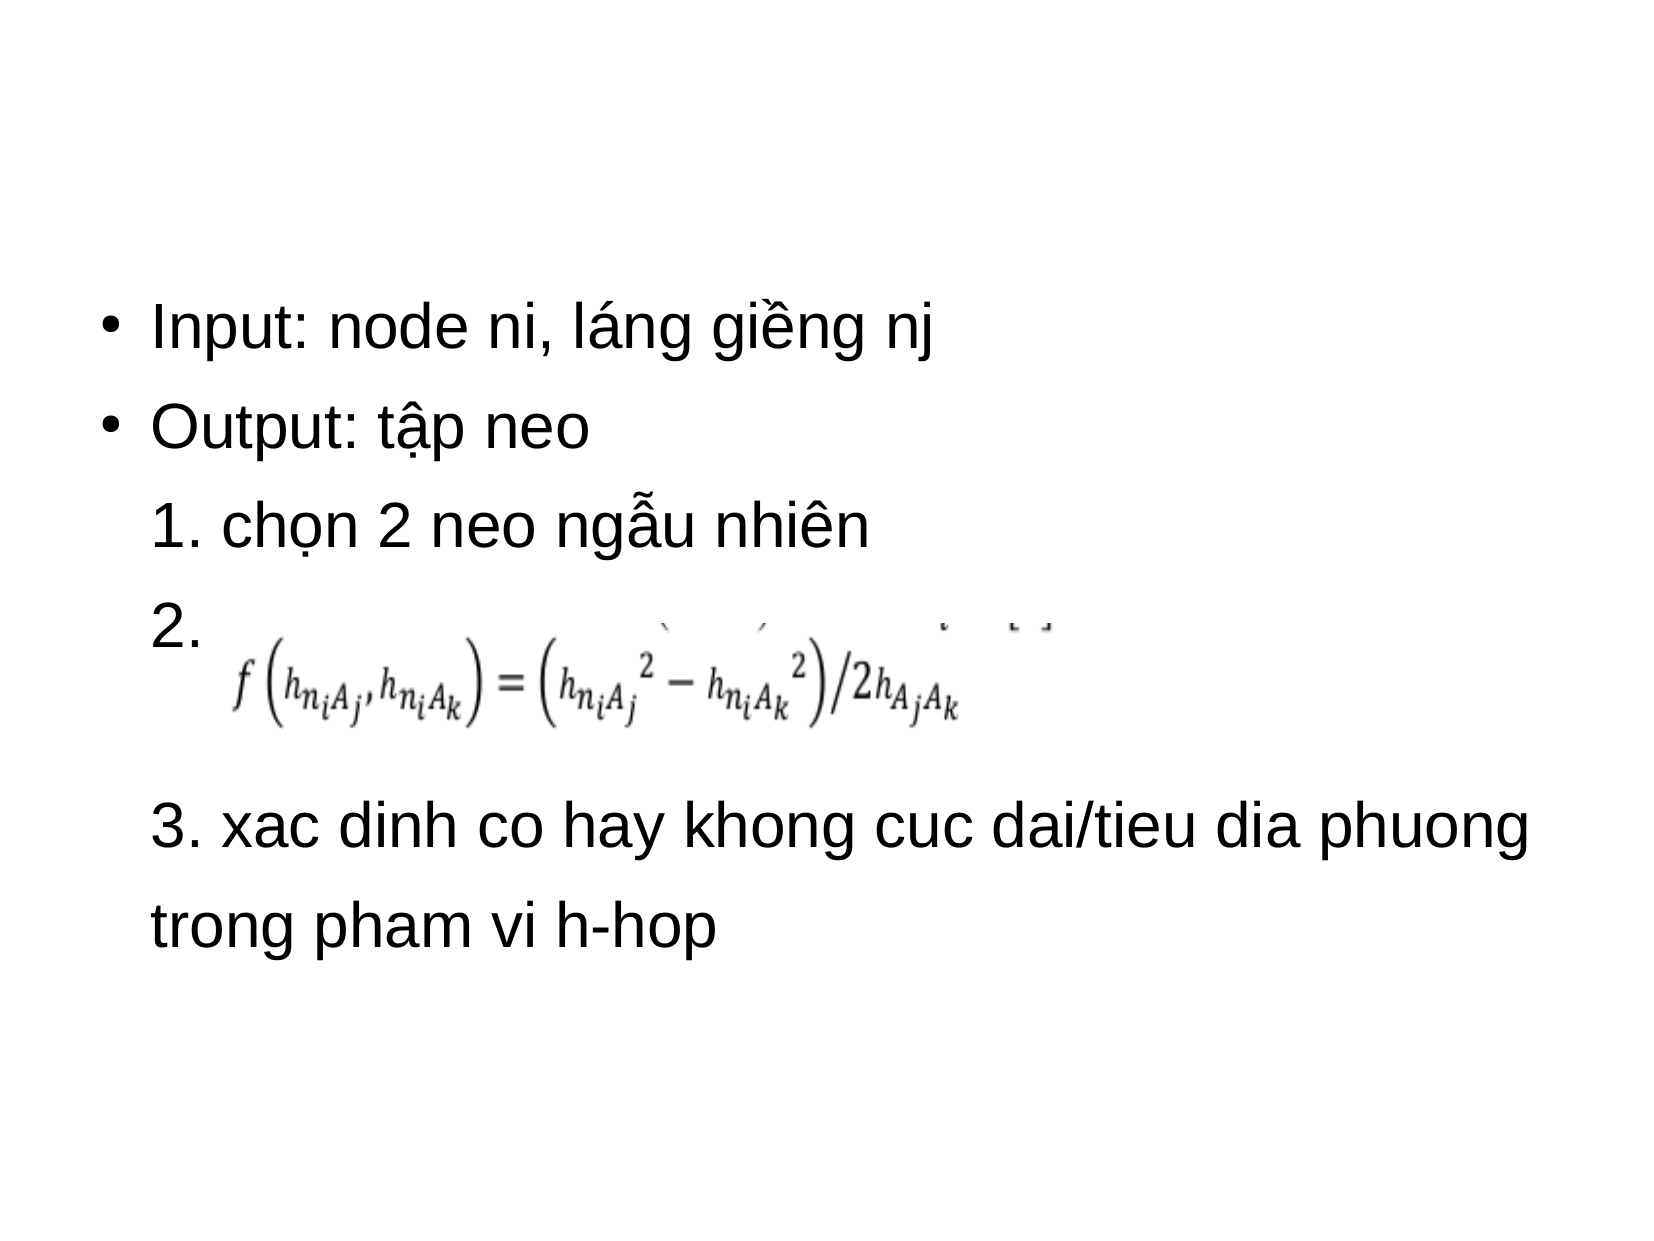

#
Input: node ni, láng giềng nj
Output: tập neo
1. chọn 2 neo ngẫu nhiên
2.
3. xac dinh co hay khong cuc dai/tieu dia phuong
trong pham vi h-hop